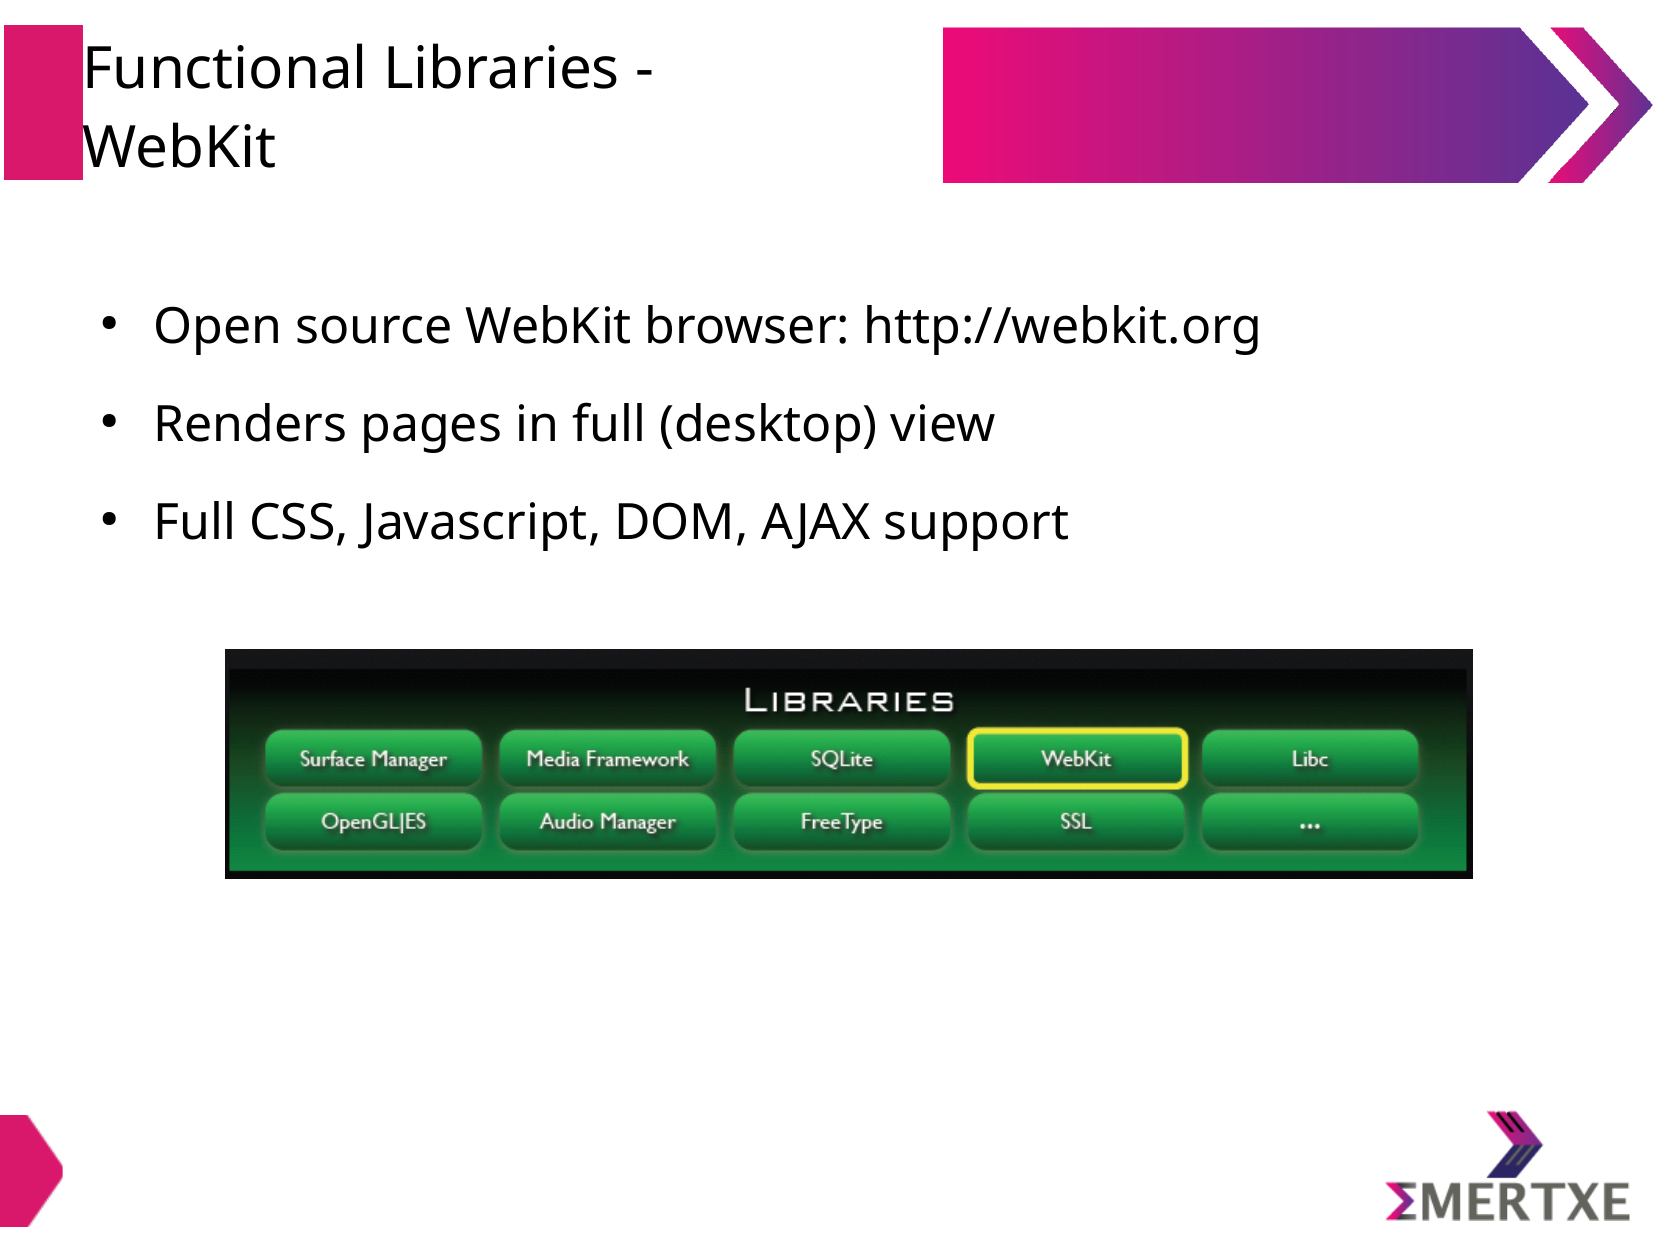

# Functional Libraries - WebKit
Open source WebKit browser: http://webkit.org
Renders pages in full (desktop) view
Full CSS, Javascript, DOM, AJAX support